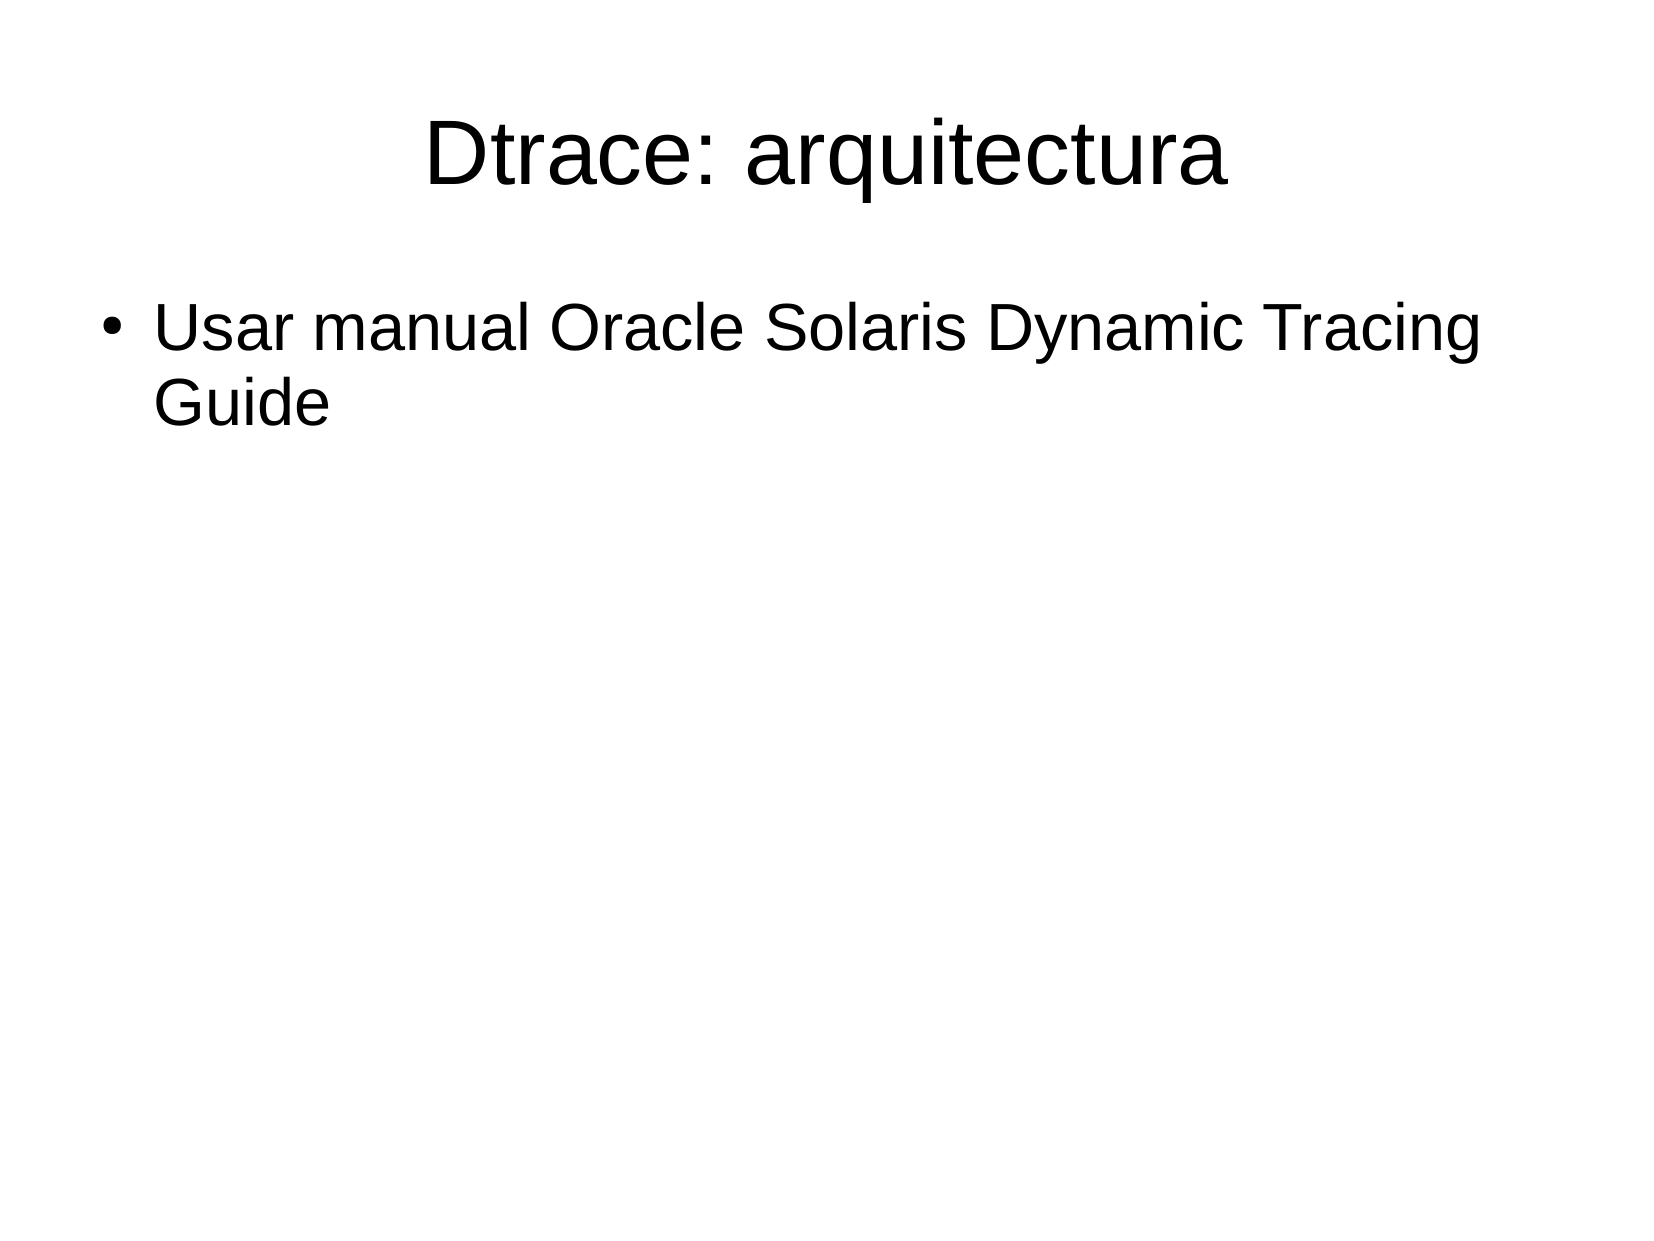

# Dtrace: arquitectura
Usar manual Oracle Solaris Dynamic Tracing Guide